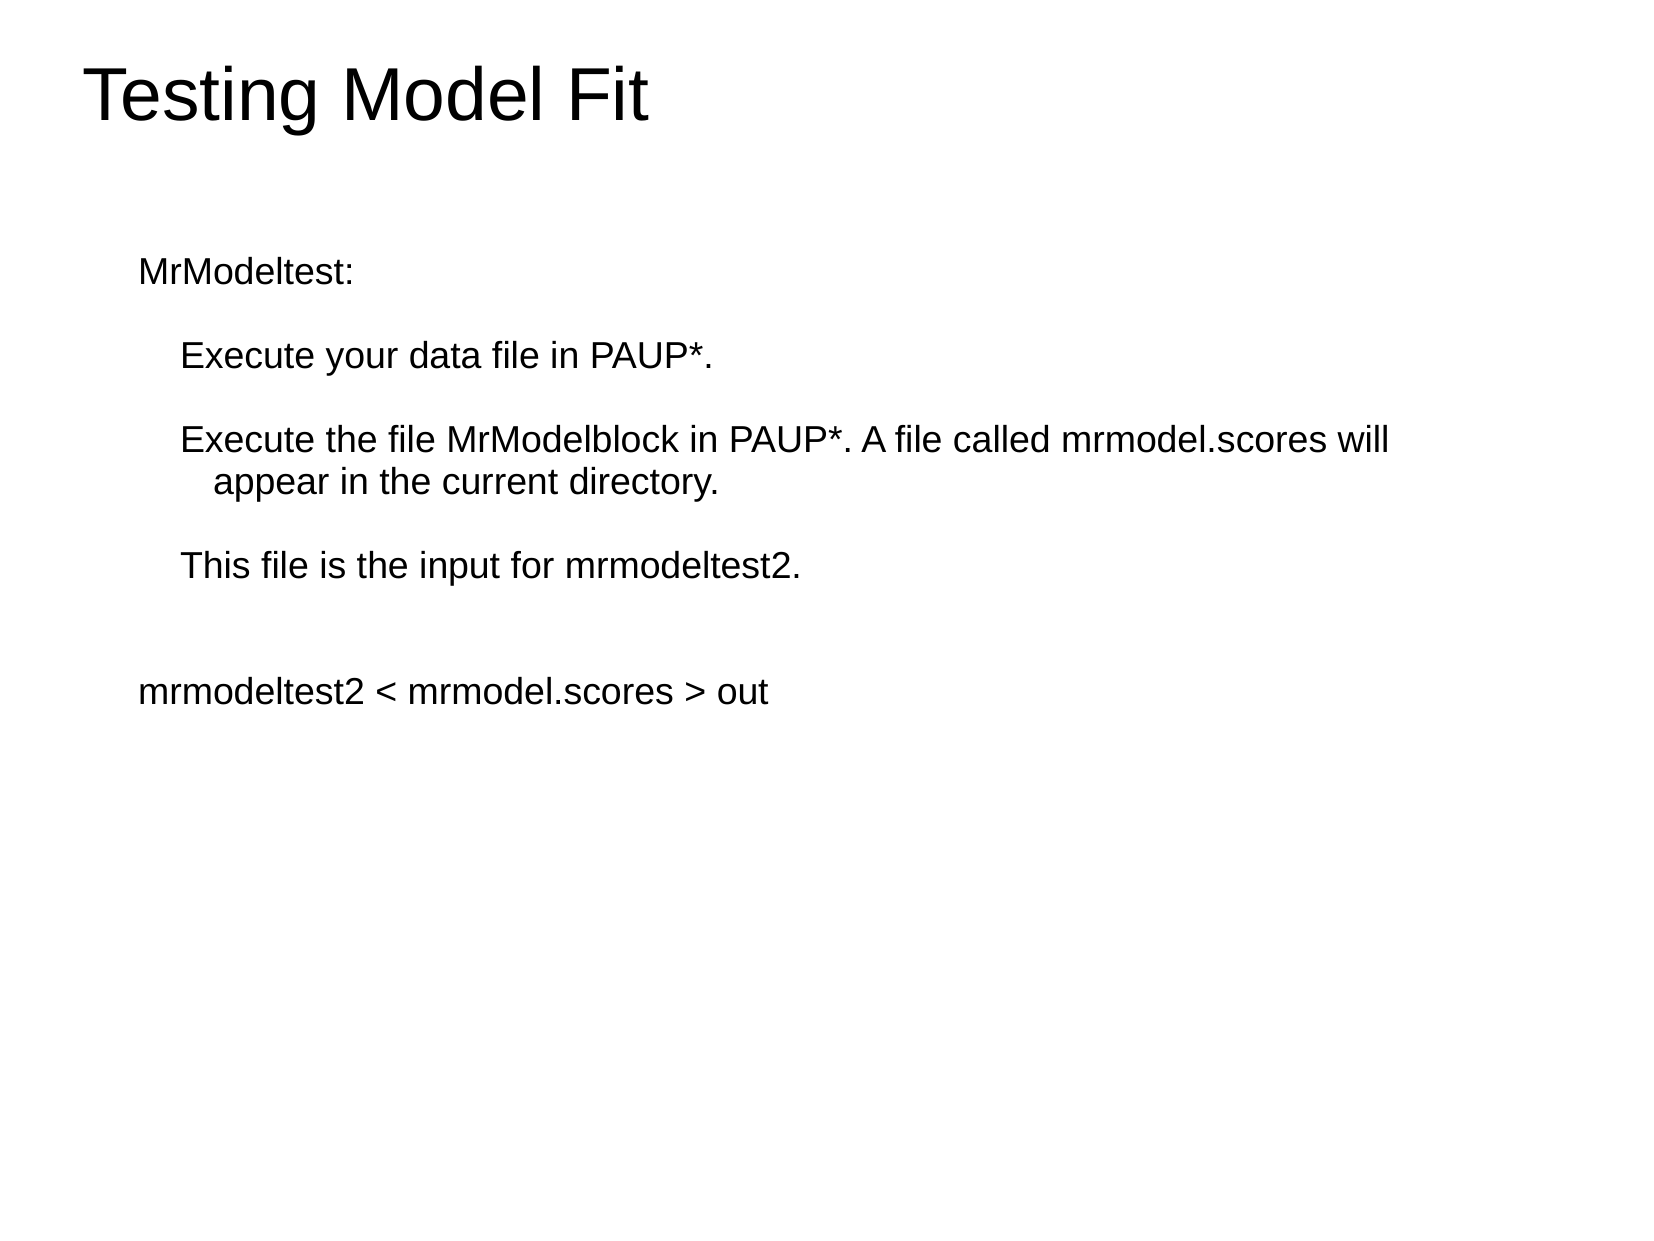

Testing Model Fit
MrModeltest:
 Execute your data file in PAUP*.
 Execute the file MrModelblock in PAUP*. A file called mrmodel.scores will
	appear in the current directory.
 This file is the input for mrmodeltest2.
mrmodeltest2 < mrmodel.scores > out